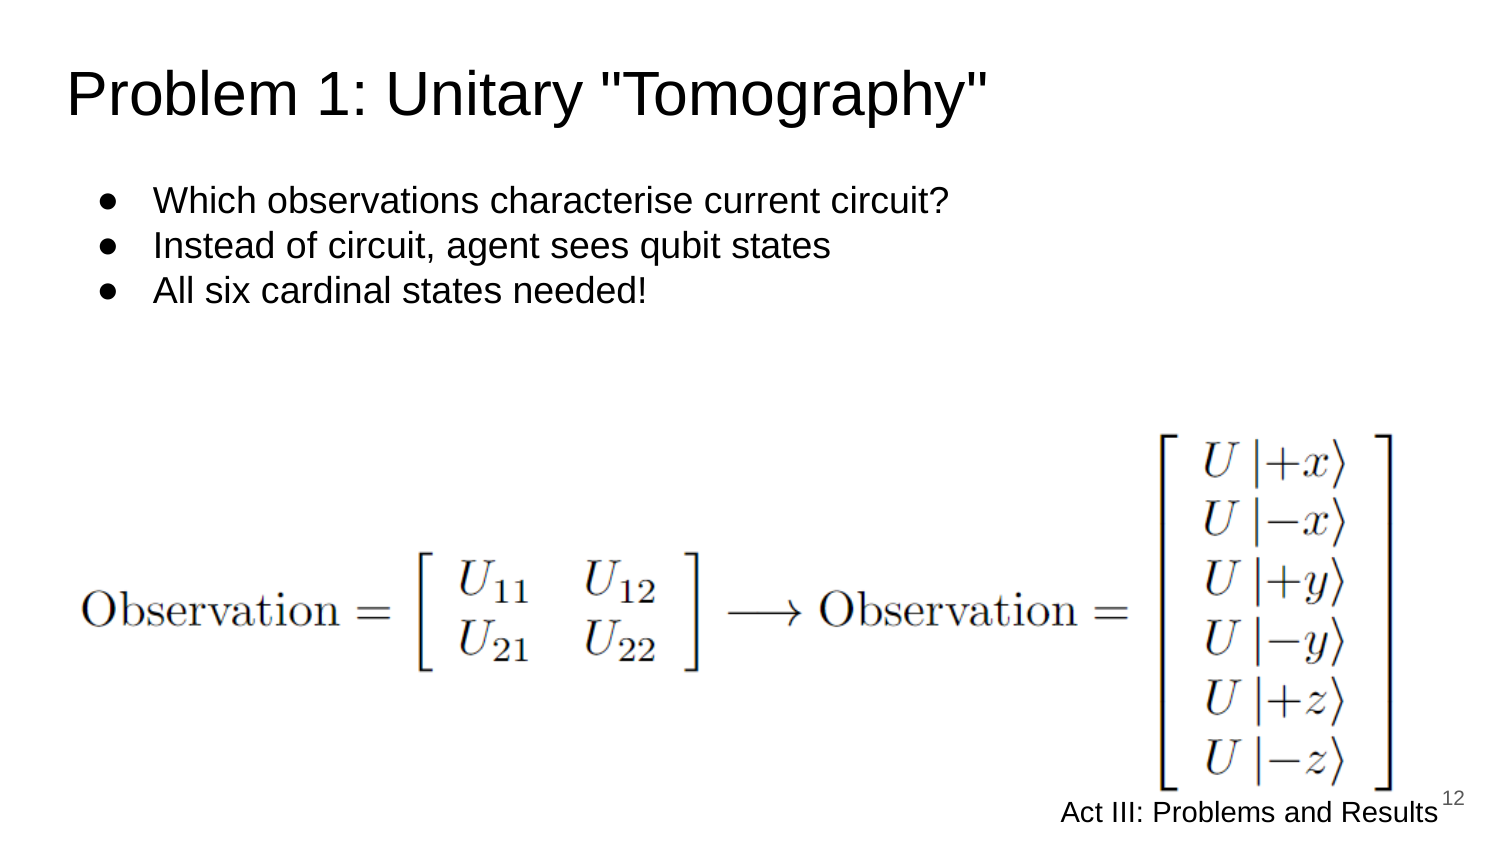

Problem 1: Unitary "Tomography"
Which observations characterise current circuit?
Instead of circuit, agent sees qubit states
All six cardinal states needed!
Act III: Problems and Results